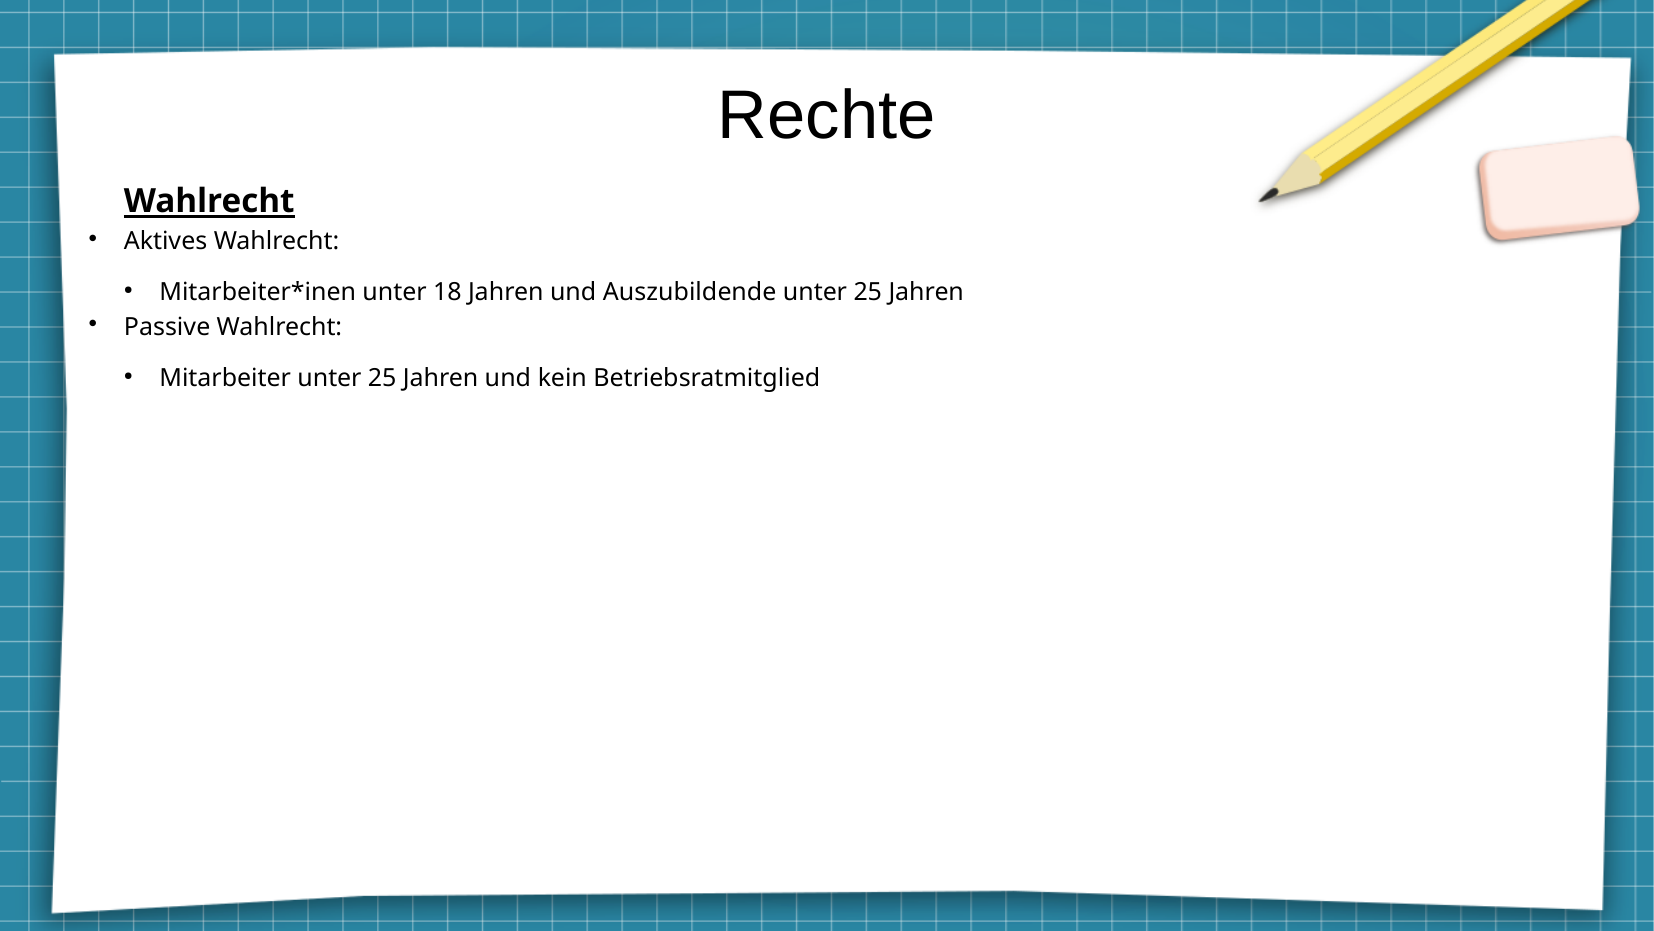

# Rechte
Wahlrecht
Aktives Wahlrecht:
Mitarbeiter*inen unter 18 Jahren und Auszubildende unter 25 Jahren
Passive Wahlrecht:
Mitarbeiter unter 25 Jahren und kein Betriebsratmitglied